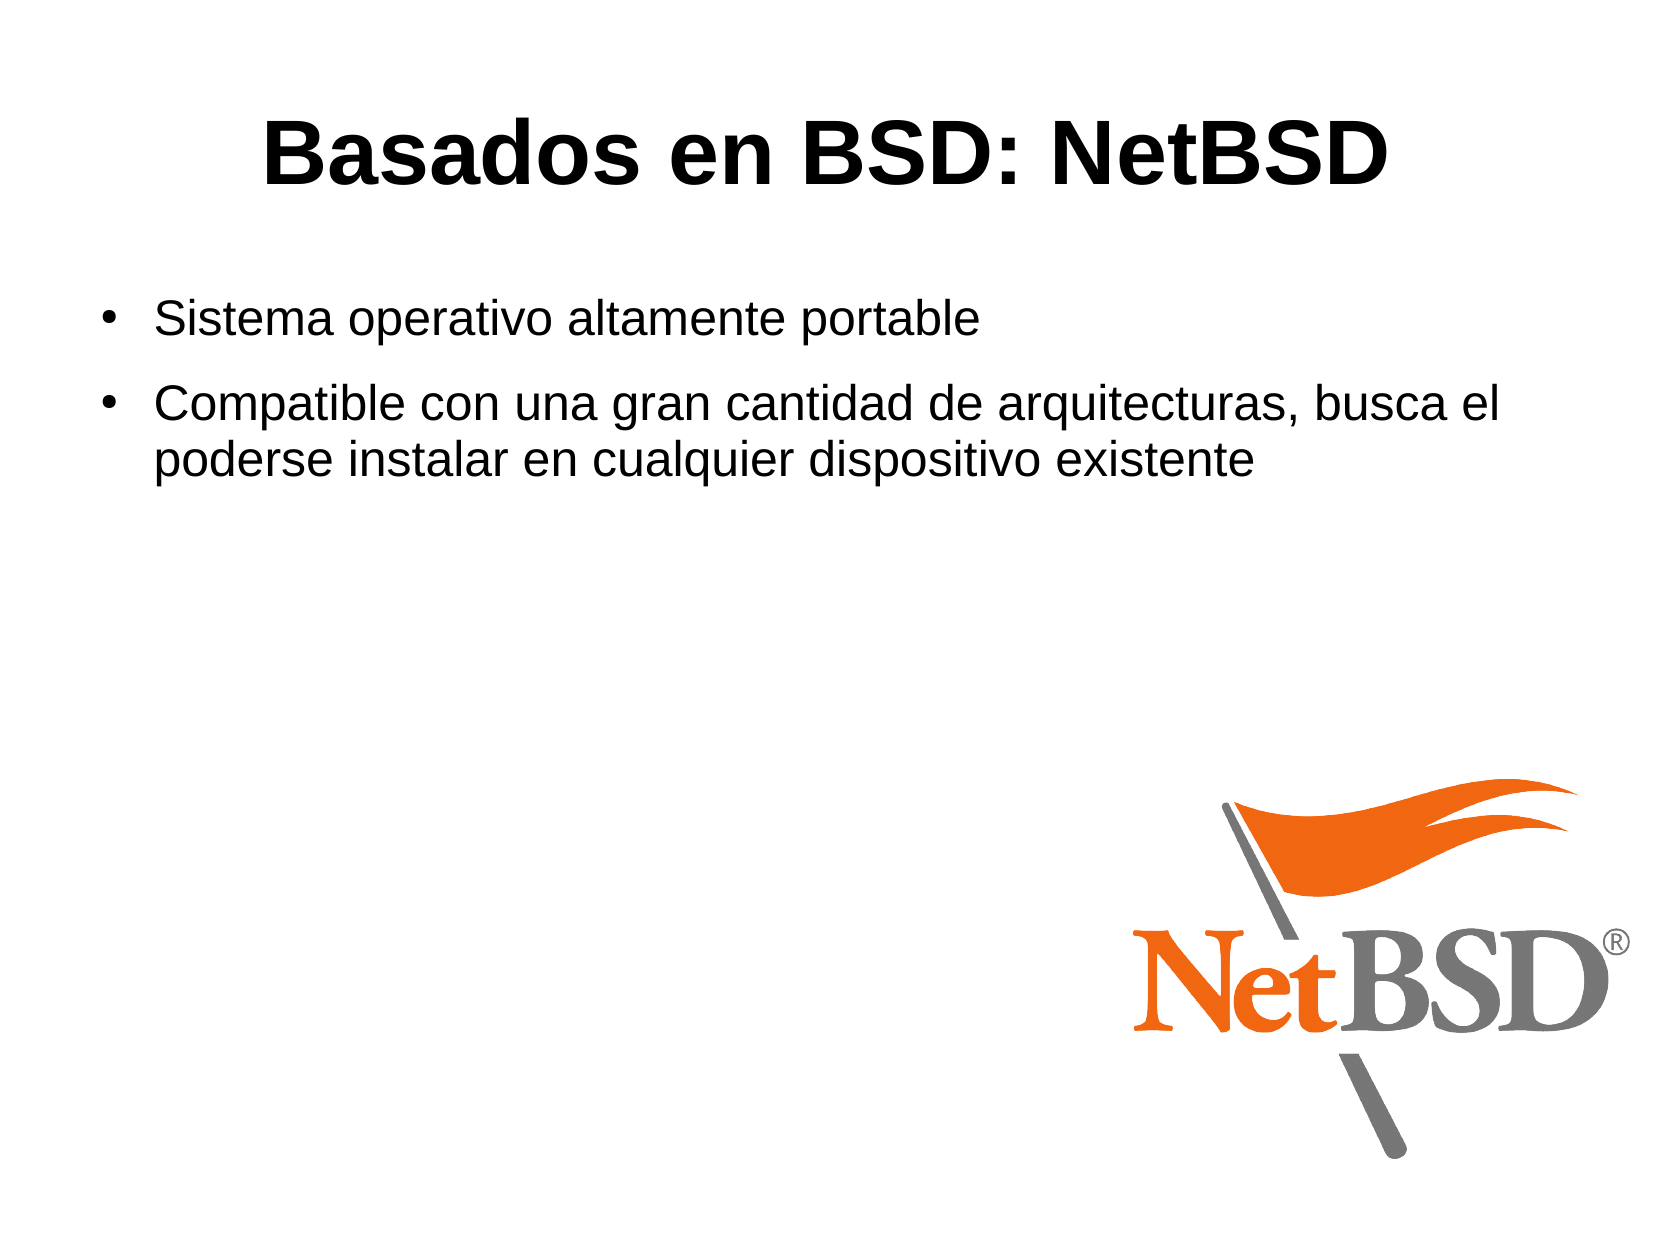

# Basados en BSD: NetBSD
Sistema operativo altamente portable
Compatible con una gran cantidad de arquitecturas, busca el poderse instalar en cualquier dispositivo existente